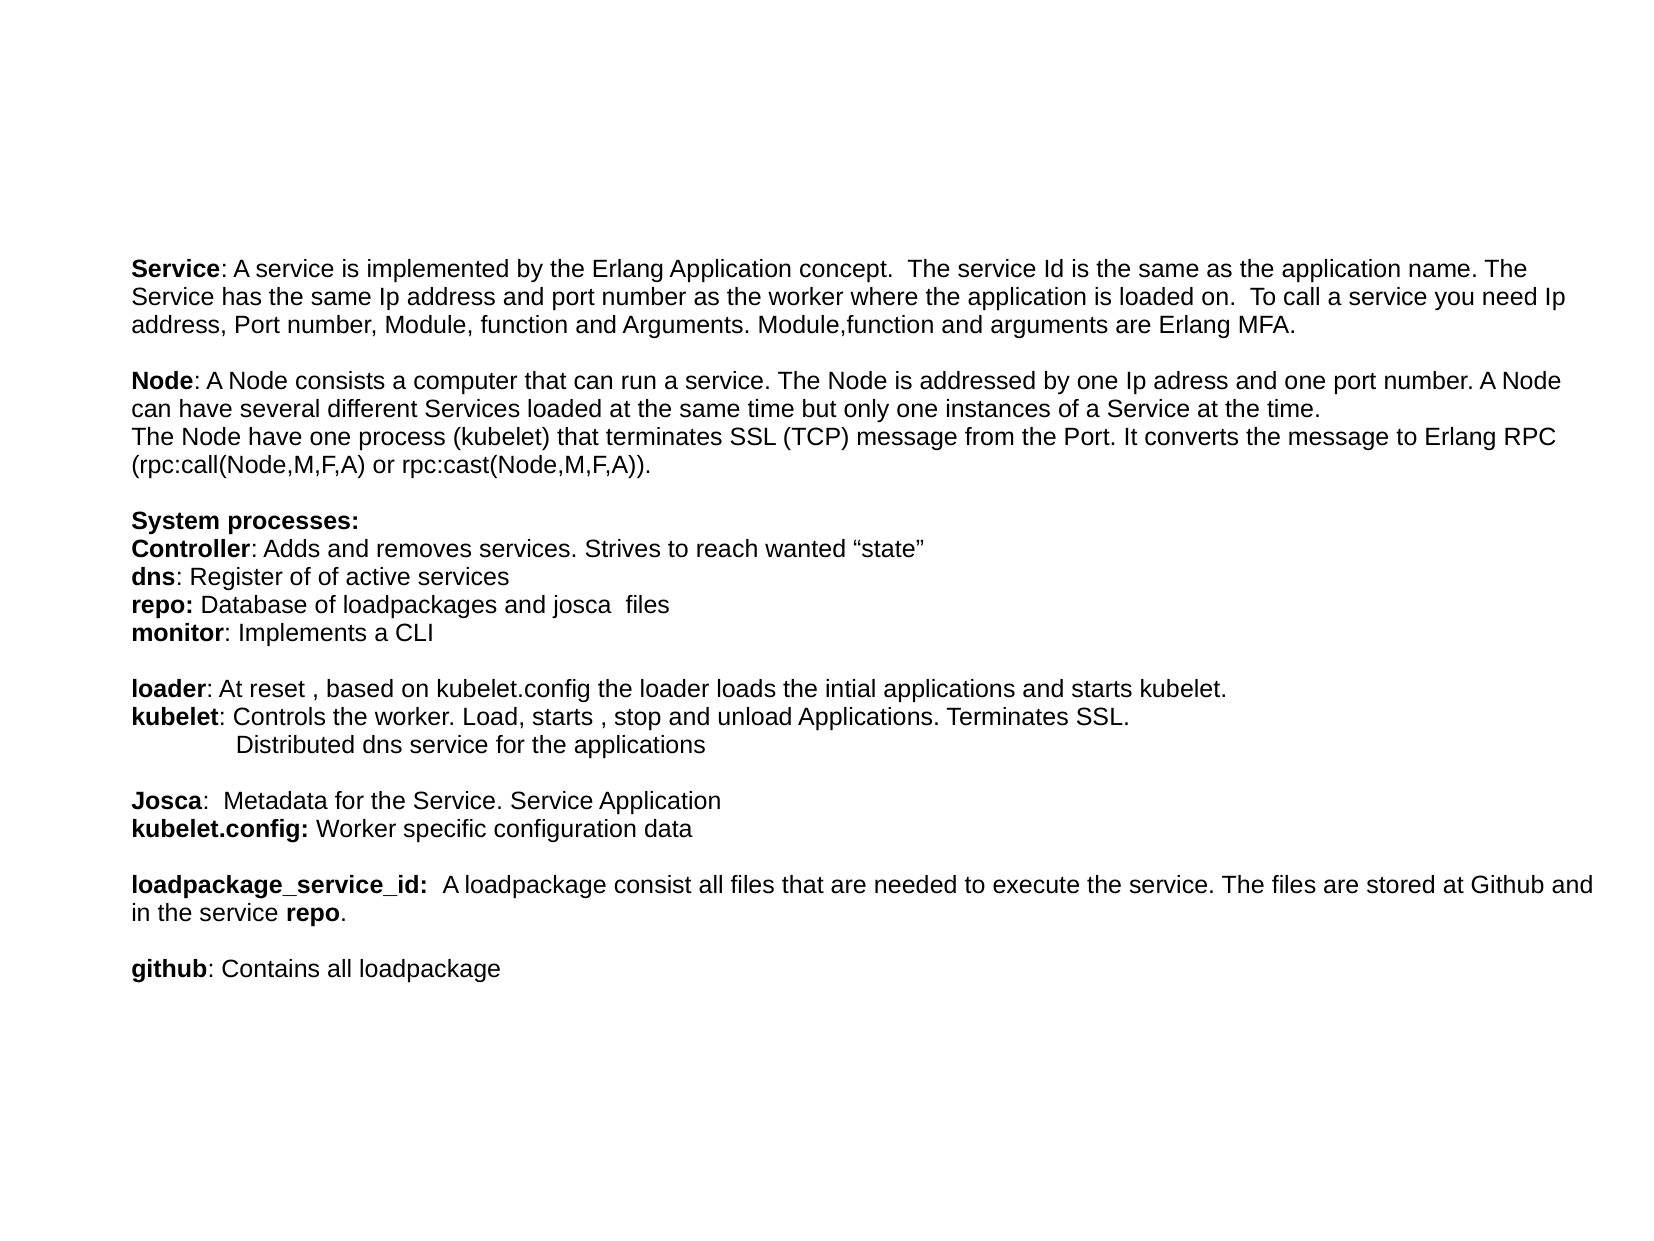

Service: A service is implemented by the Erlang Application concept. The service Id is the same as the application name. The Service has the same Ip address and port number as the worker where the application is loaded on. To call a service you need Ip address, Port number, Module, function and Arguments. Module,function and arguments are Erlang MFA.
Node: A Node consists a computer that can run a service. The Node is addressed by one Ip adress and one port number. A Node can have several different Services loaded at the same time but only one instances of a Service at the time.
The Node have one process (kubelet) that terminates SSL (TCP) message from the Port. It converts the message to Erlang RPC (rpc:call(Node,M,F,A) or rpc:cast(Node,M,F,A)).
System processes:
Controller: Adds and removes services. Strives to reach wanted “state”
dns: Register of of active services
repo: Database of loadpackages and josca files
monitor: Implements a CLI
loader: At reset , based on kubelet.config the loader loads the intial applications and starts kubelet.
kubelet: Controls the worker. Load, starts , stop and unload Applications. Terminates SSL.
 Distributed dns service for the applications
Josca: Metadata for the Service. Service Application
kubelet.config: Worker specific configuration data
loadpackage_service_id: A loadpackage consist all files that are needed to execute the service. The files are stored at Github and in the service repo.
github: Contains all loadpackage